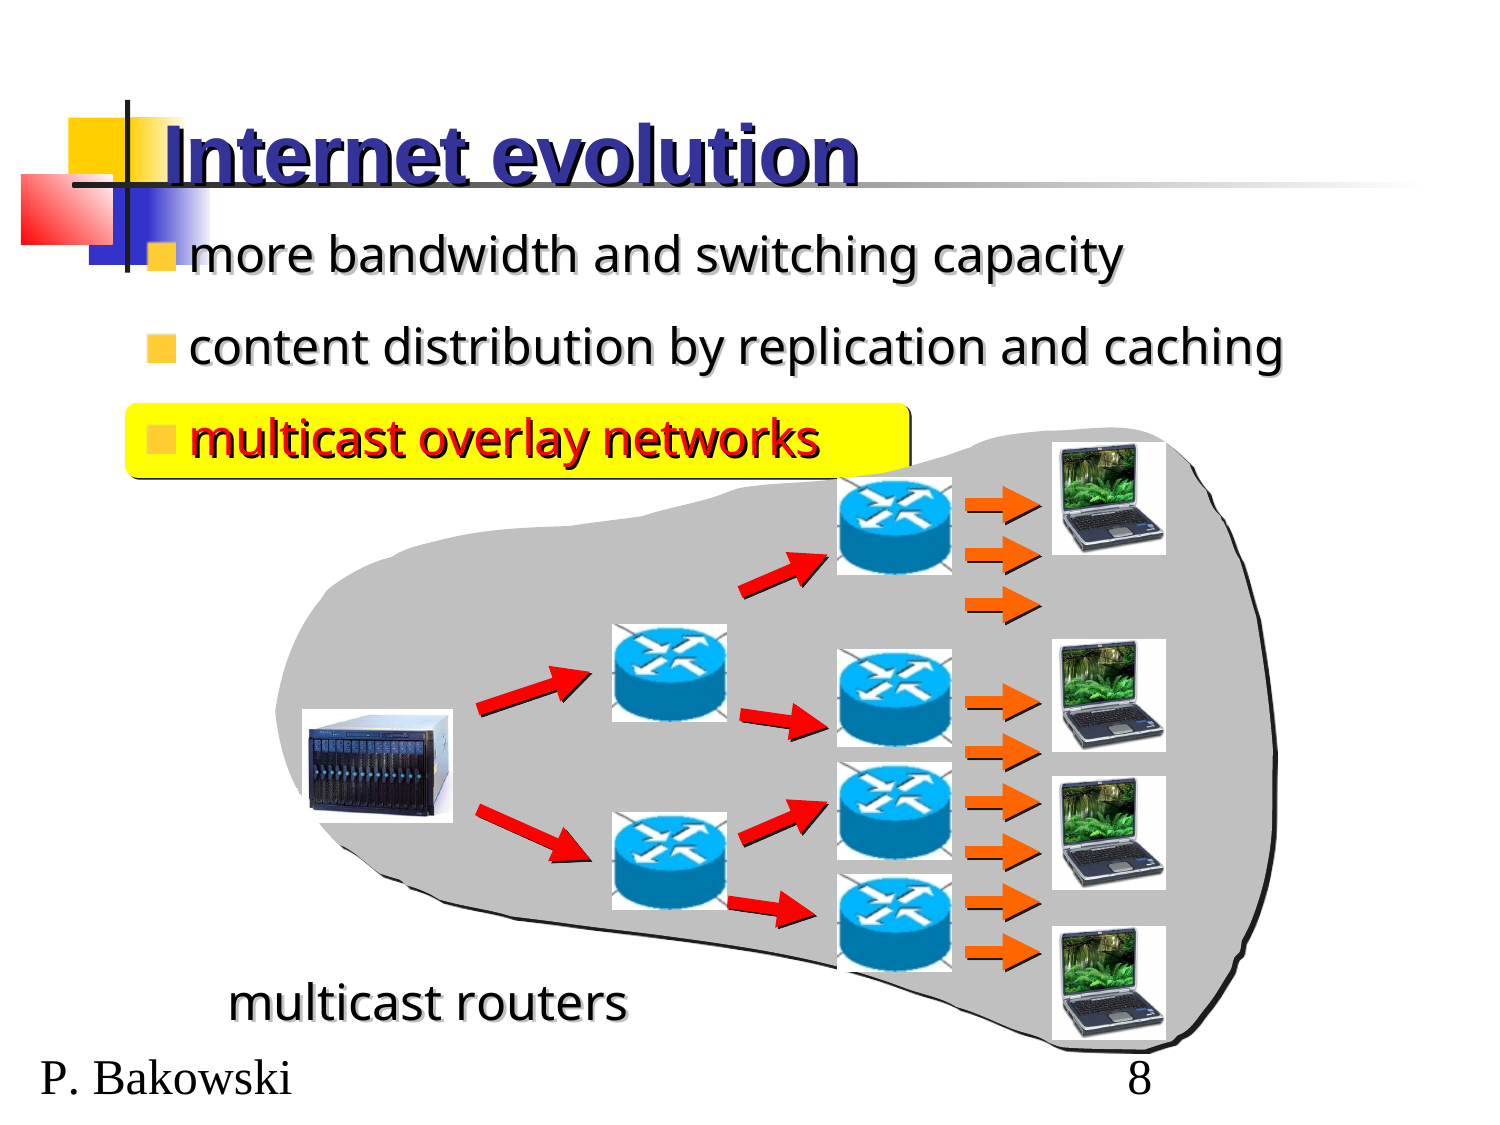

# Internet evolution
 more bandwidth and switching capacity
 content distribution by replication and caching
 multicast overlay networks
multicast routers
P.Bakowski
8